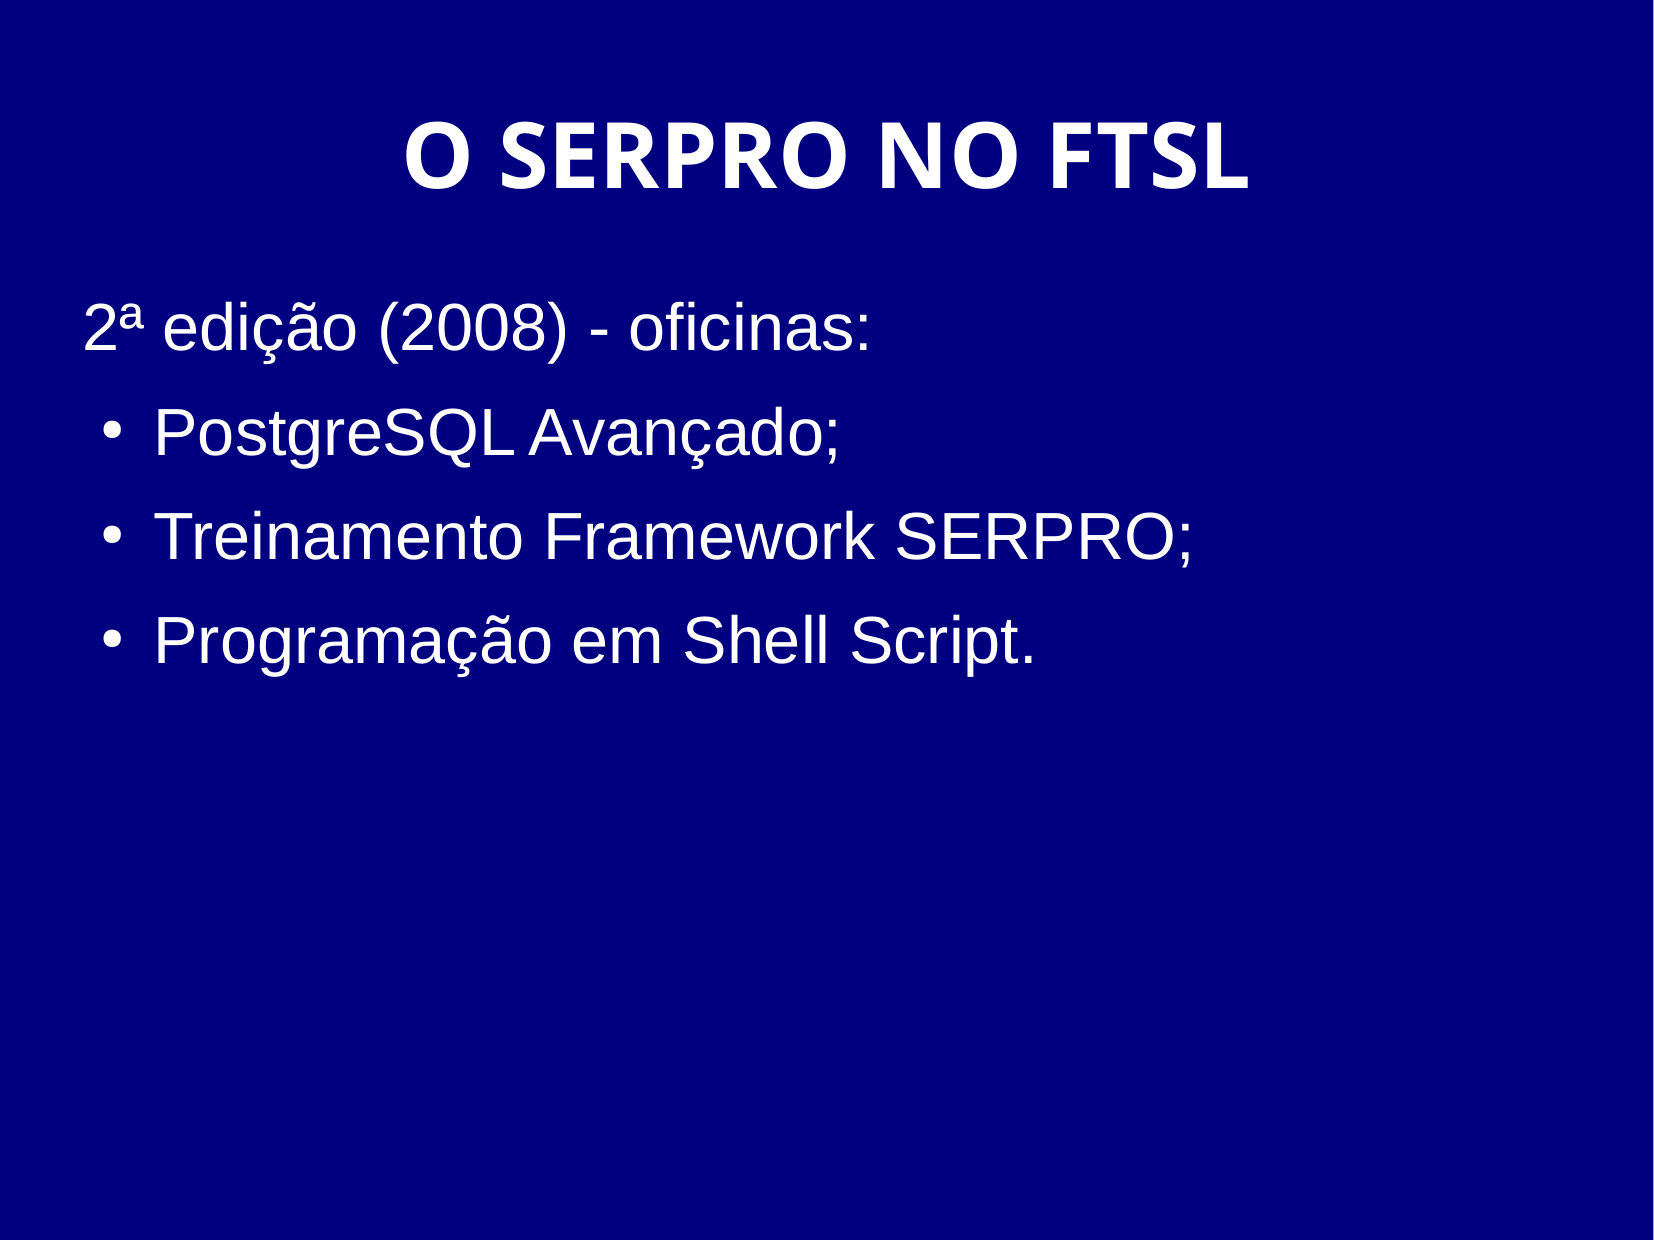

# O SERPRO NO FTSL
2ª edição (2008) - oficinas:
PostgreSQL Avançado;
Treinamento Framework SERPRO;
Programação em Shell Script.